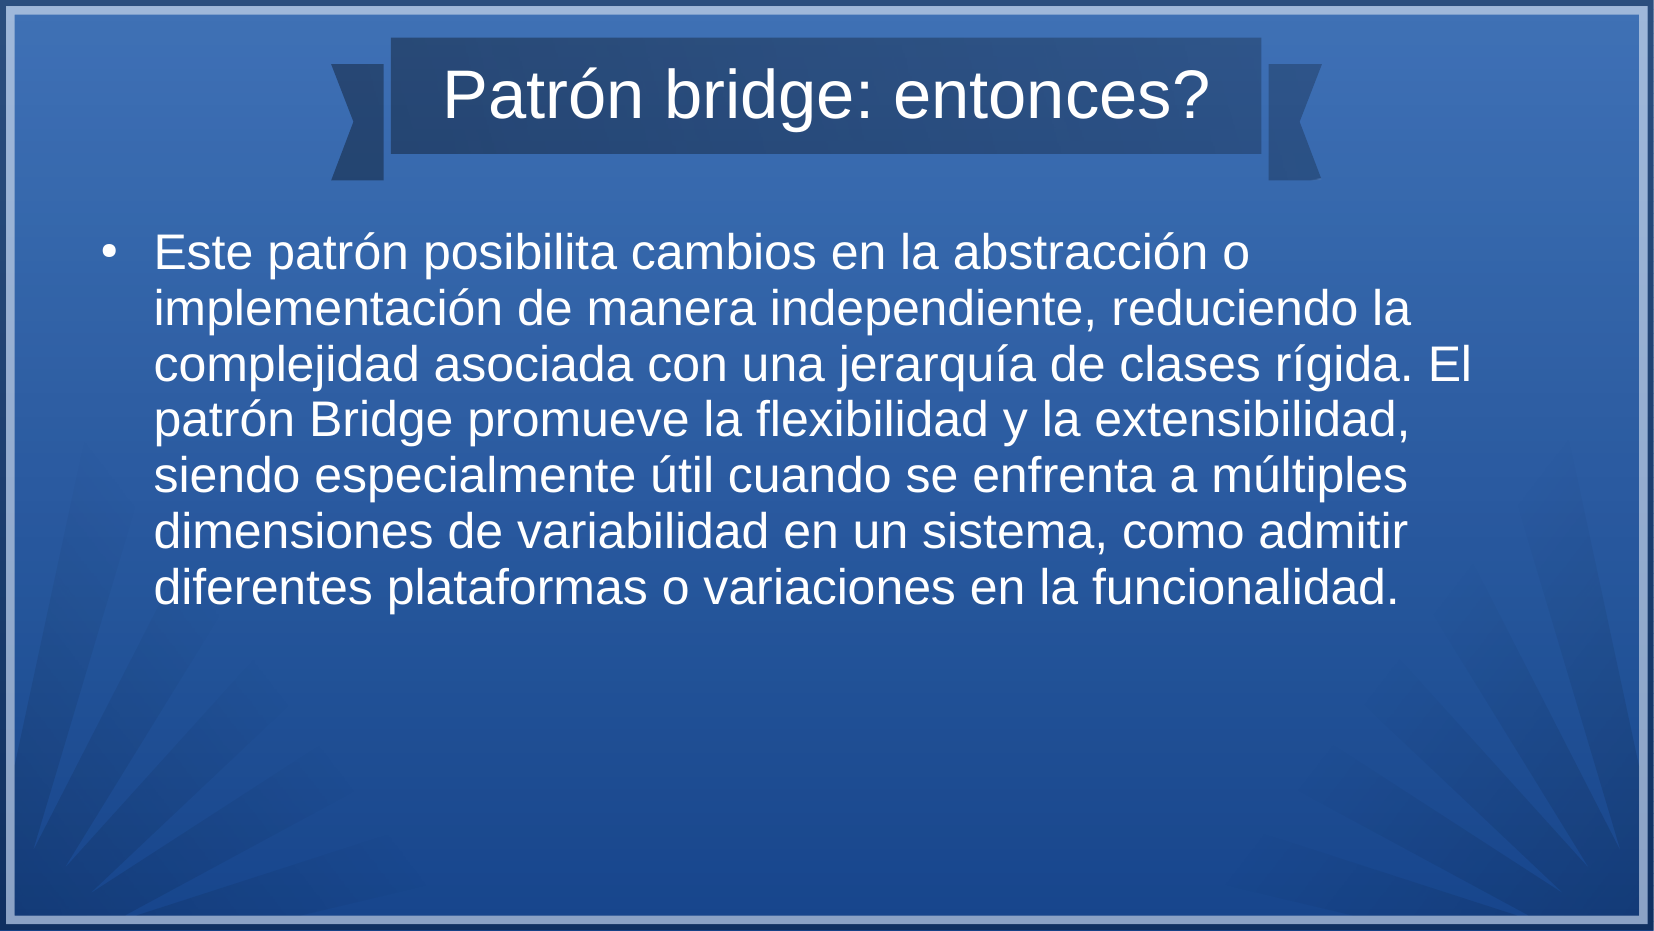

# Patrón bridge: entonces?
Este patrón posibilita cambios en la abstracción o implementación de manera independiente, reduciendo la complejidad asociada con una jerarquía de clases rígida. El patrón Bridge promueve la flexibilidad y la extensibilidad, siendo especialmente útil cuando se enfrenta a múltiples dimensiones de variabilidad en un sistema, como admitir diferentes plataformas o variaciones en la funcionalidad.